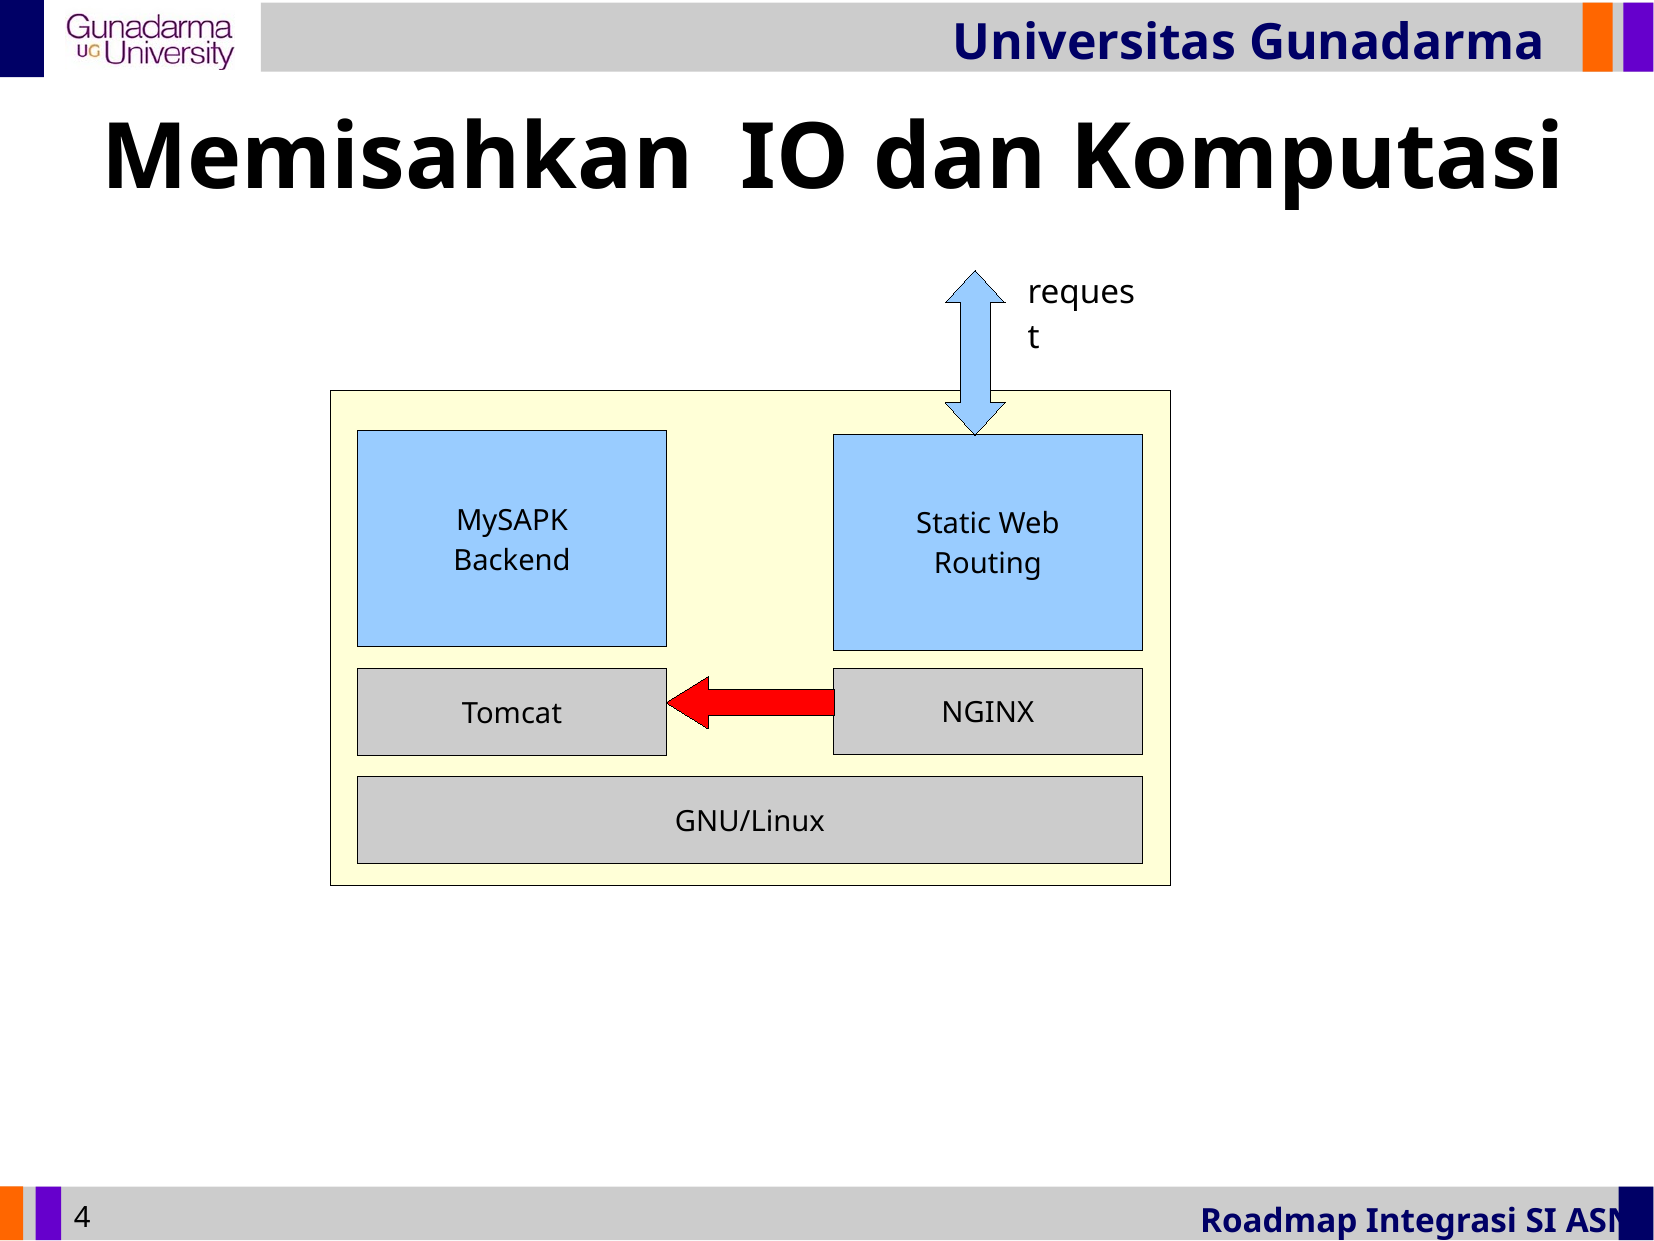

# Memisahkan IO dan Komputasi
request
MySAPK
Backend
MySAPK
Backend
Static Web
Routing
NGINX
Tomcat
GNU/Linux
GNU/Linux